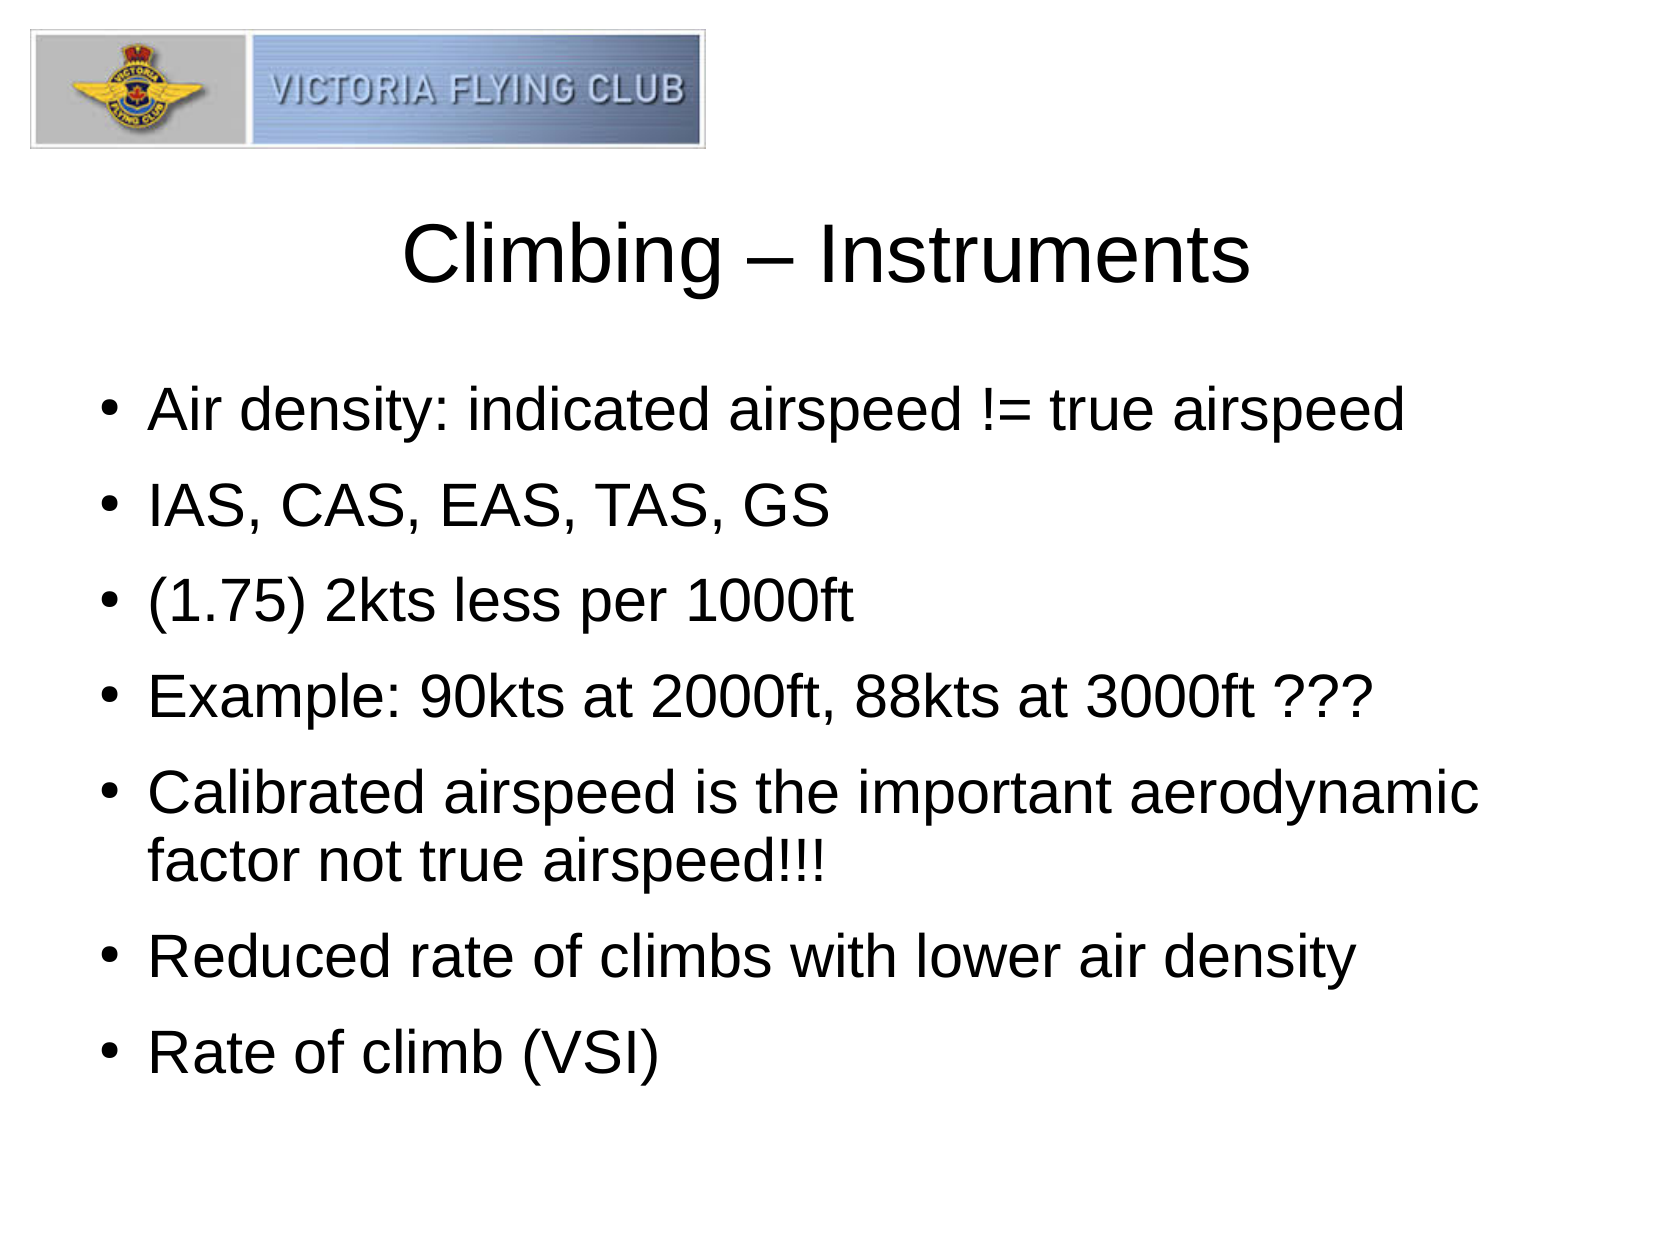

# Climbing – Instruments
Air density: indicated airspeed != true airspeed
IAS, CAS, EAS, TAS, GS
(1.75) 2kts less per 1000ft
Example: 90kts at 2000ft, 88kts at 3000ft ???
Calibrated airspeed is the important aerodynamic factor not true airspeed!!!
Reduced rate of climbs with lower air density
Rate of climb (VSI)